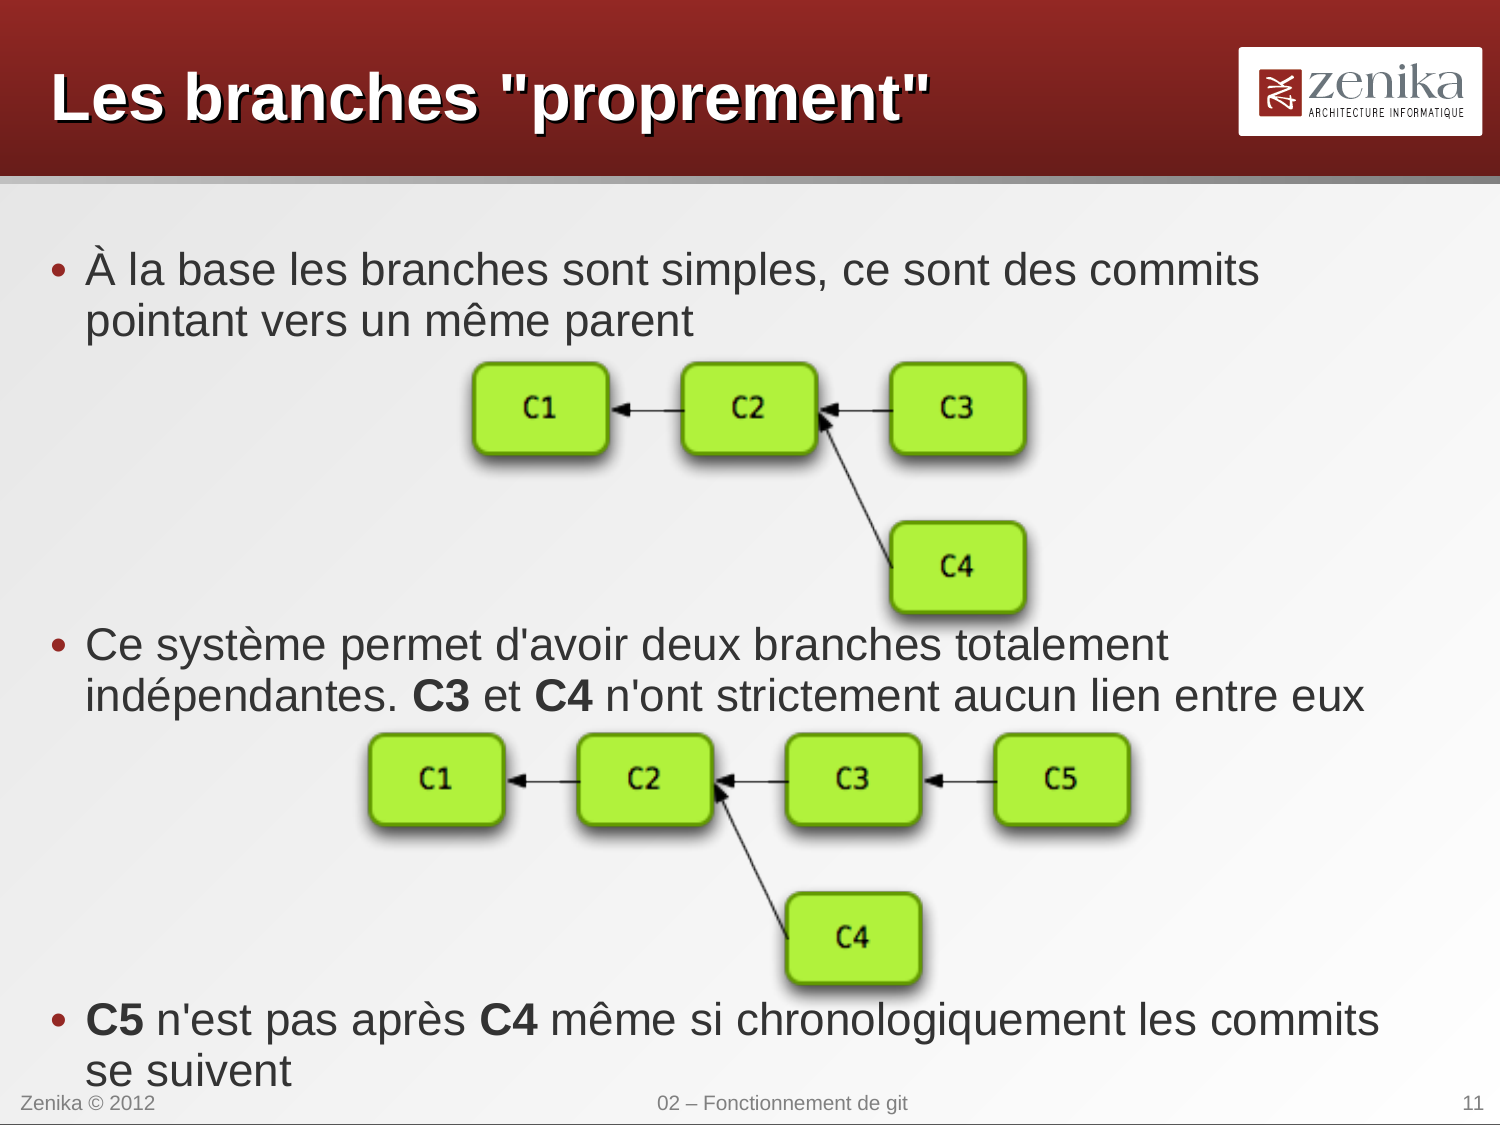

# Les branches "proprement"
À la base les branches sont simples, ce sont des commits pointant vers un même parent
Ce système permet d'avoir deux branches totalement indépendantes. C3 et C4 n'ont strictement aucun lien entre eux
C5 n'est pas après C4 même si chronologiquement les commits se suivent